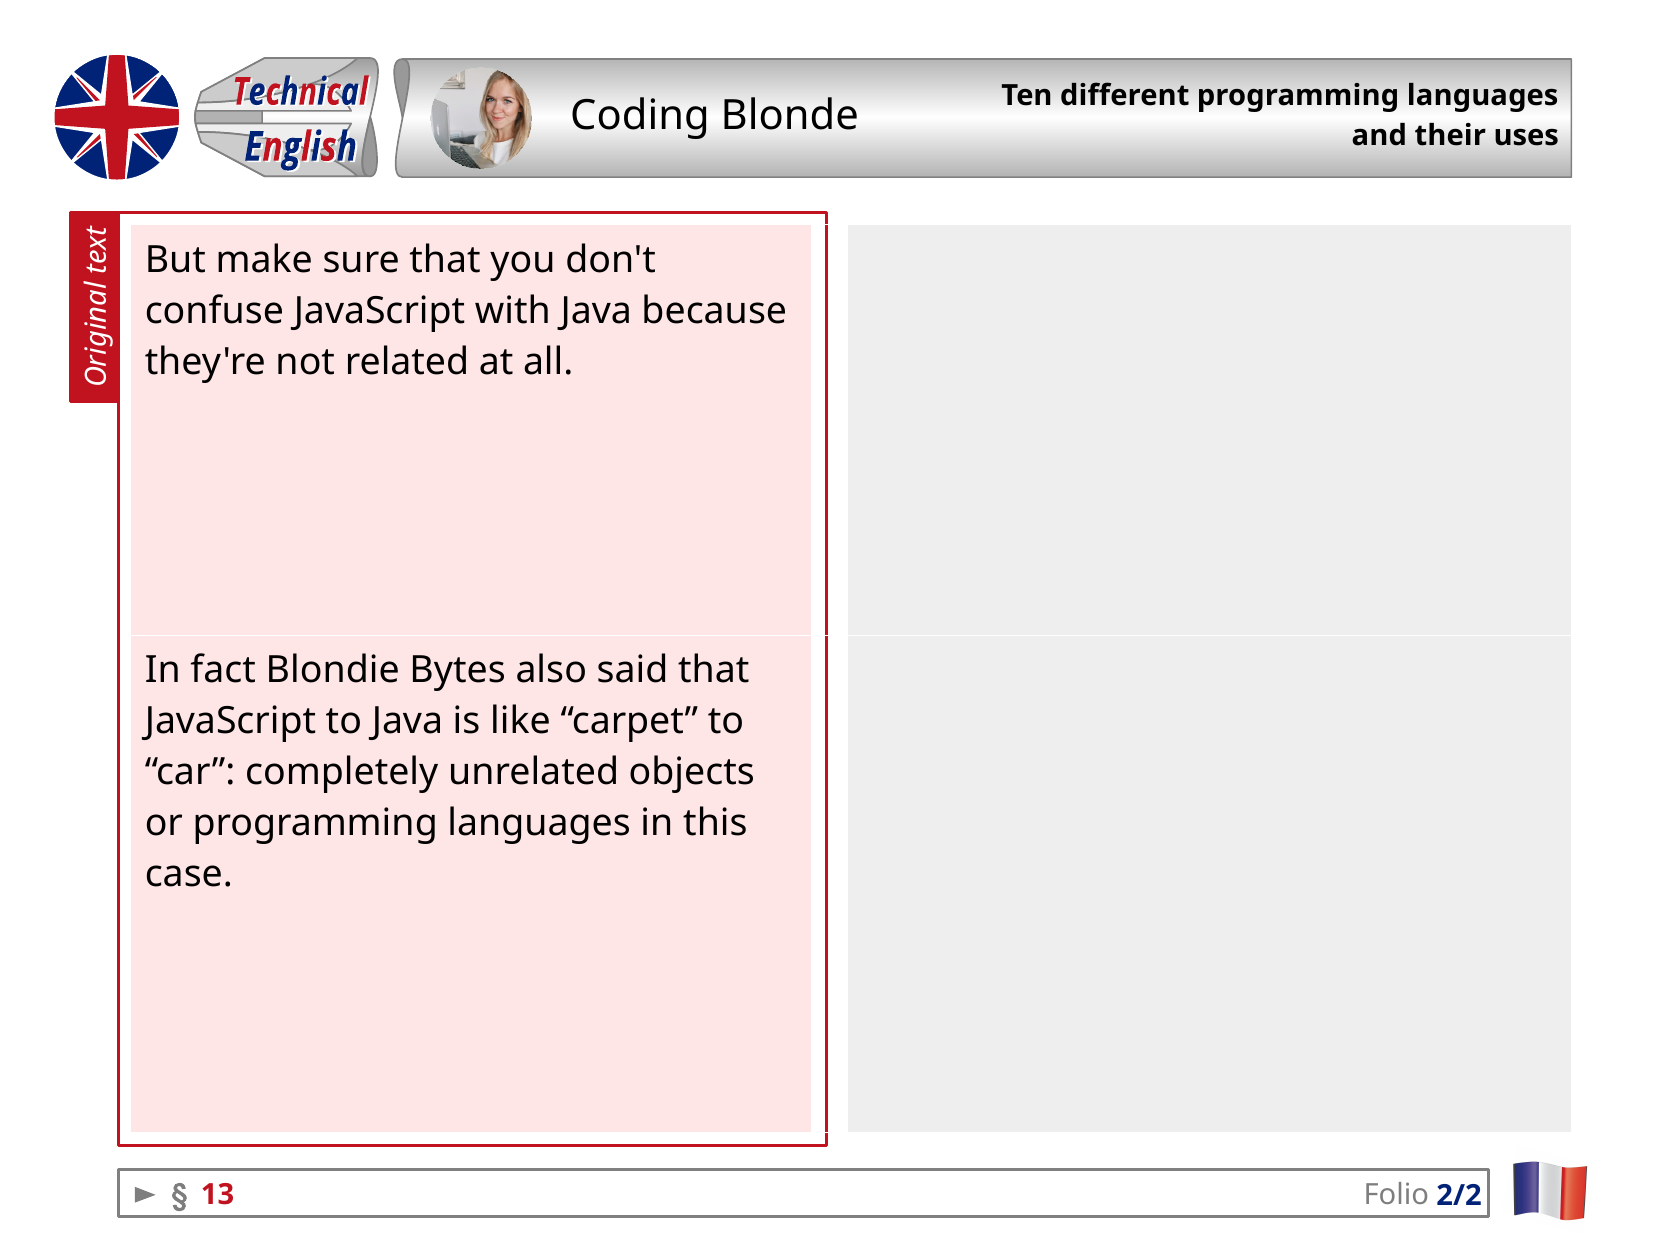

#
| But make sure that you don't confuse JavaScript with Java because they're not related at all. | | |
| --- | --- | --- |
| In fact Blondie Bytes also said that JavaScript to Java is like “carpet” to “car”: completely unrelated objects or programming languages in this case. | | |
13
2/2